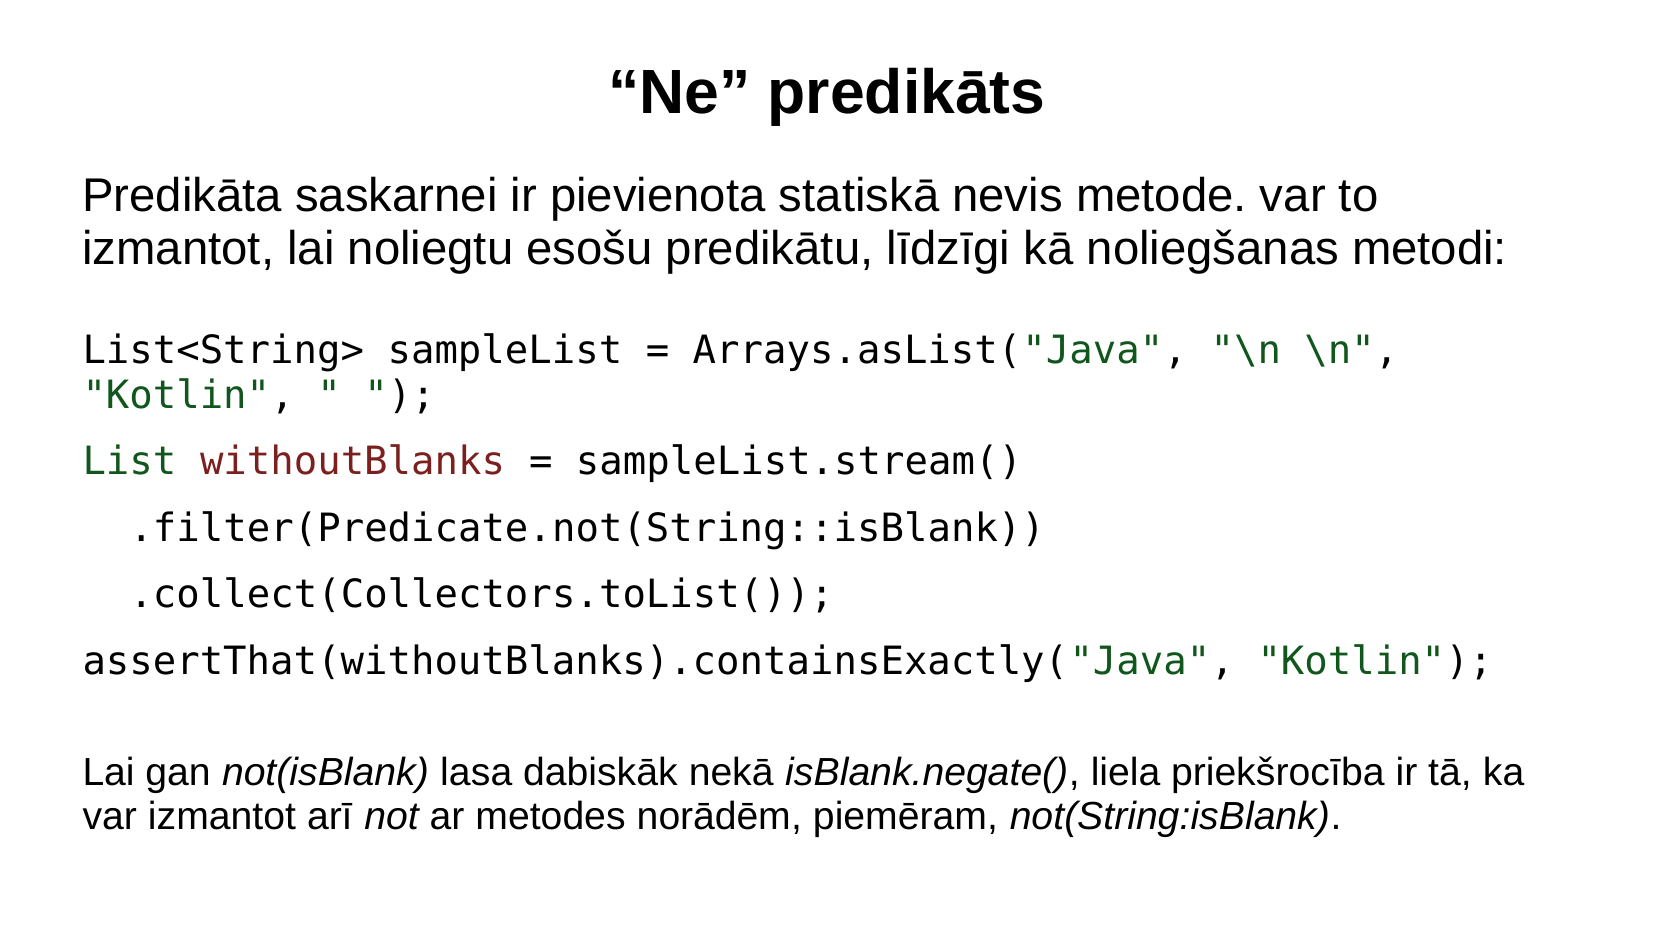

# “Ne” predikāts
Predikāta saskarnei ir pievienota statiskā nevis metode. var to izmantot, lai noliegtu esošu predikātu, līdzīgi kā noliegšanas metodi:
List<String> sampleList = Arrays.asList("Java", "\n \n", "Kotlin", " ");
List withoutBlanks = sampleList.stream()
 .filter(Predicate.not(String::isBlank))
 .collect(Collectors.toList());
assertThat(withoutBlanks).containsExactly("Java", "Kotlin");
Lai gan not(isBlank) lasa dabiskāk nekā isBlank.negate(), liela priekšrocība ir tā, ka var izmantot arī not ar metodes norādēm, piemēram, not(String:isBlank).